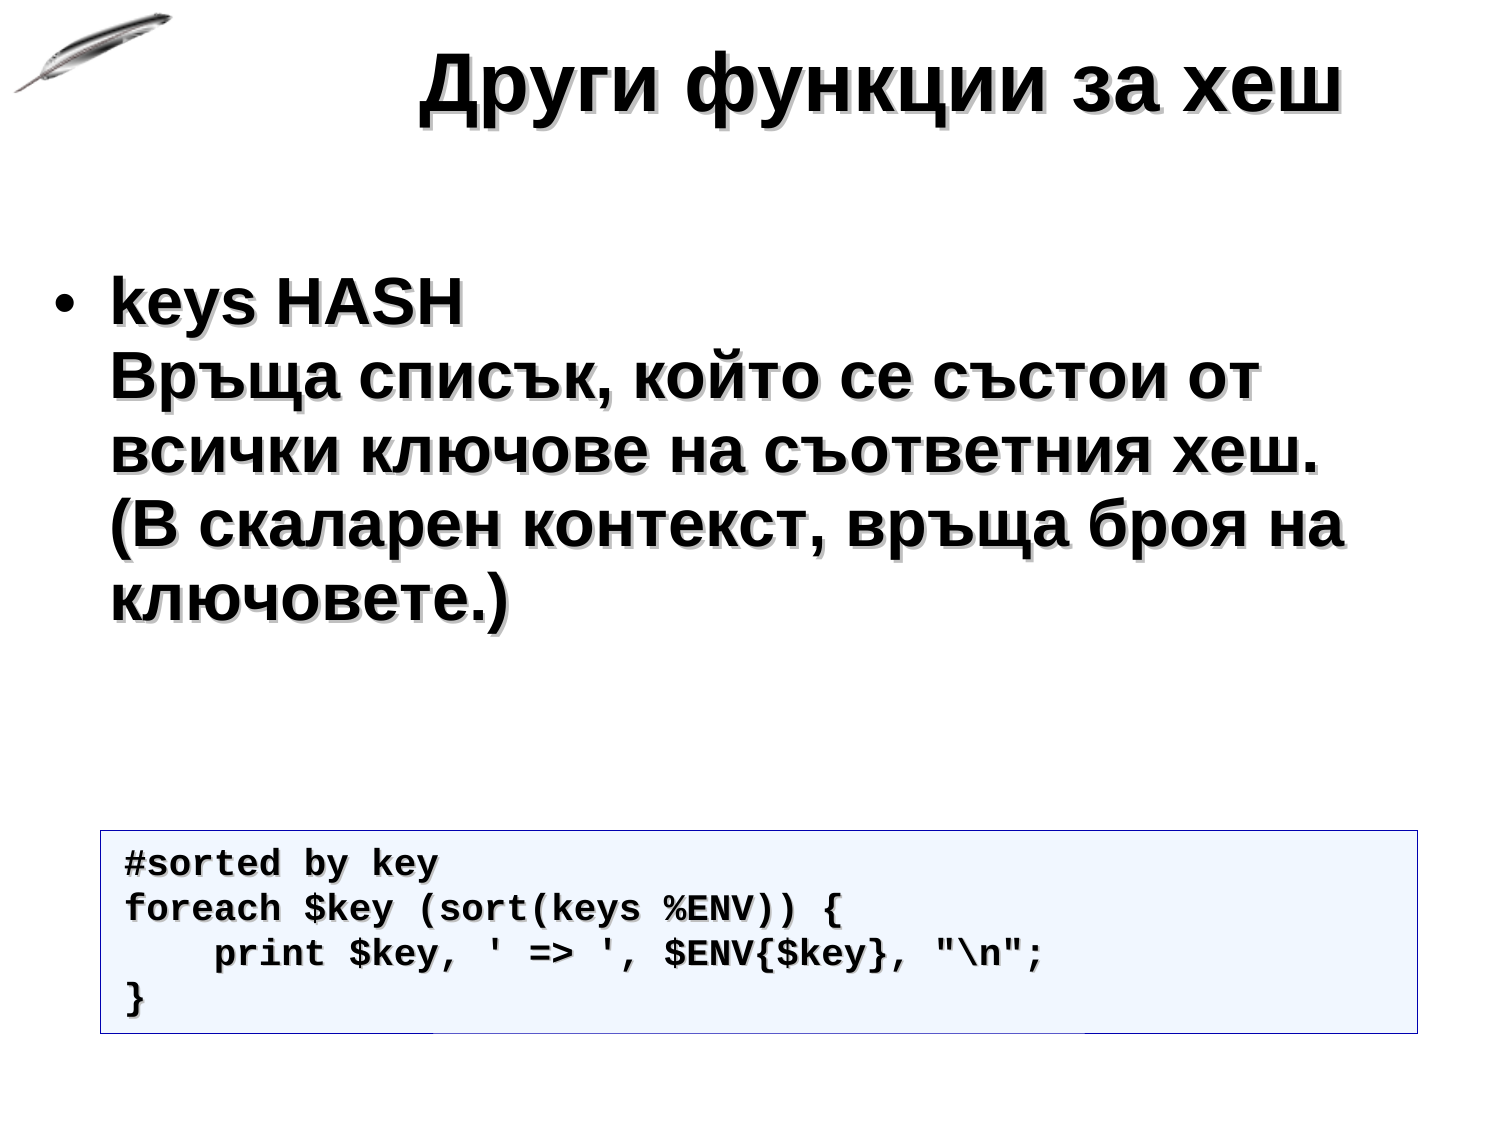

# Други функции за хеш
keys HASH
Връща списък, който се състои от всички ключове на съответния хеш. (В скаларен контекст, връща броя на ключовете.)
#sorted by key
foreach $key (sort(keys %ENV)) {
 print $key, ' => ', $ENV{$key}, "\n";
}